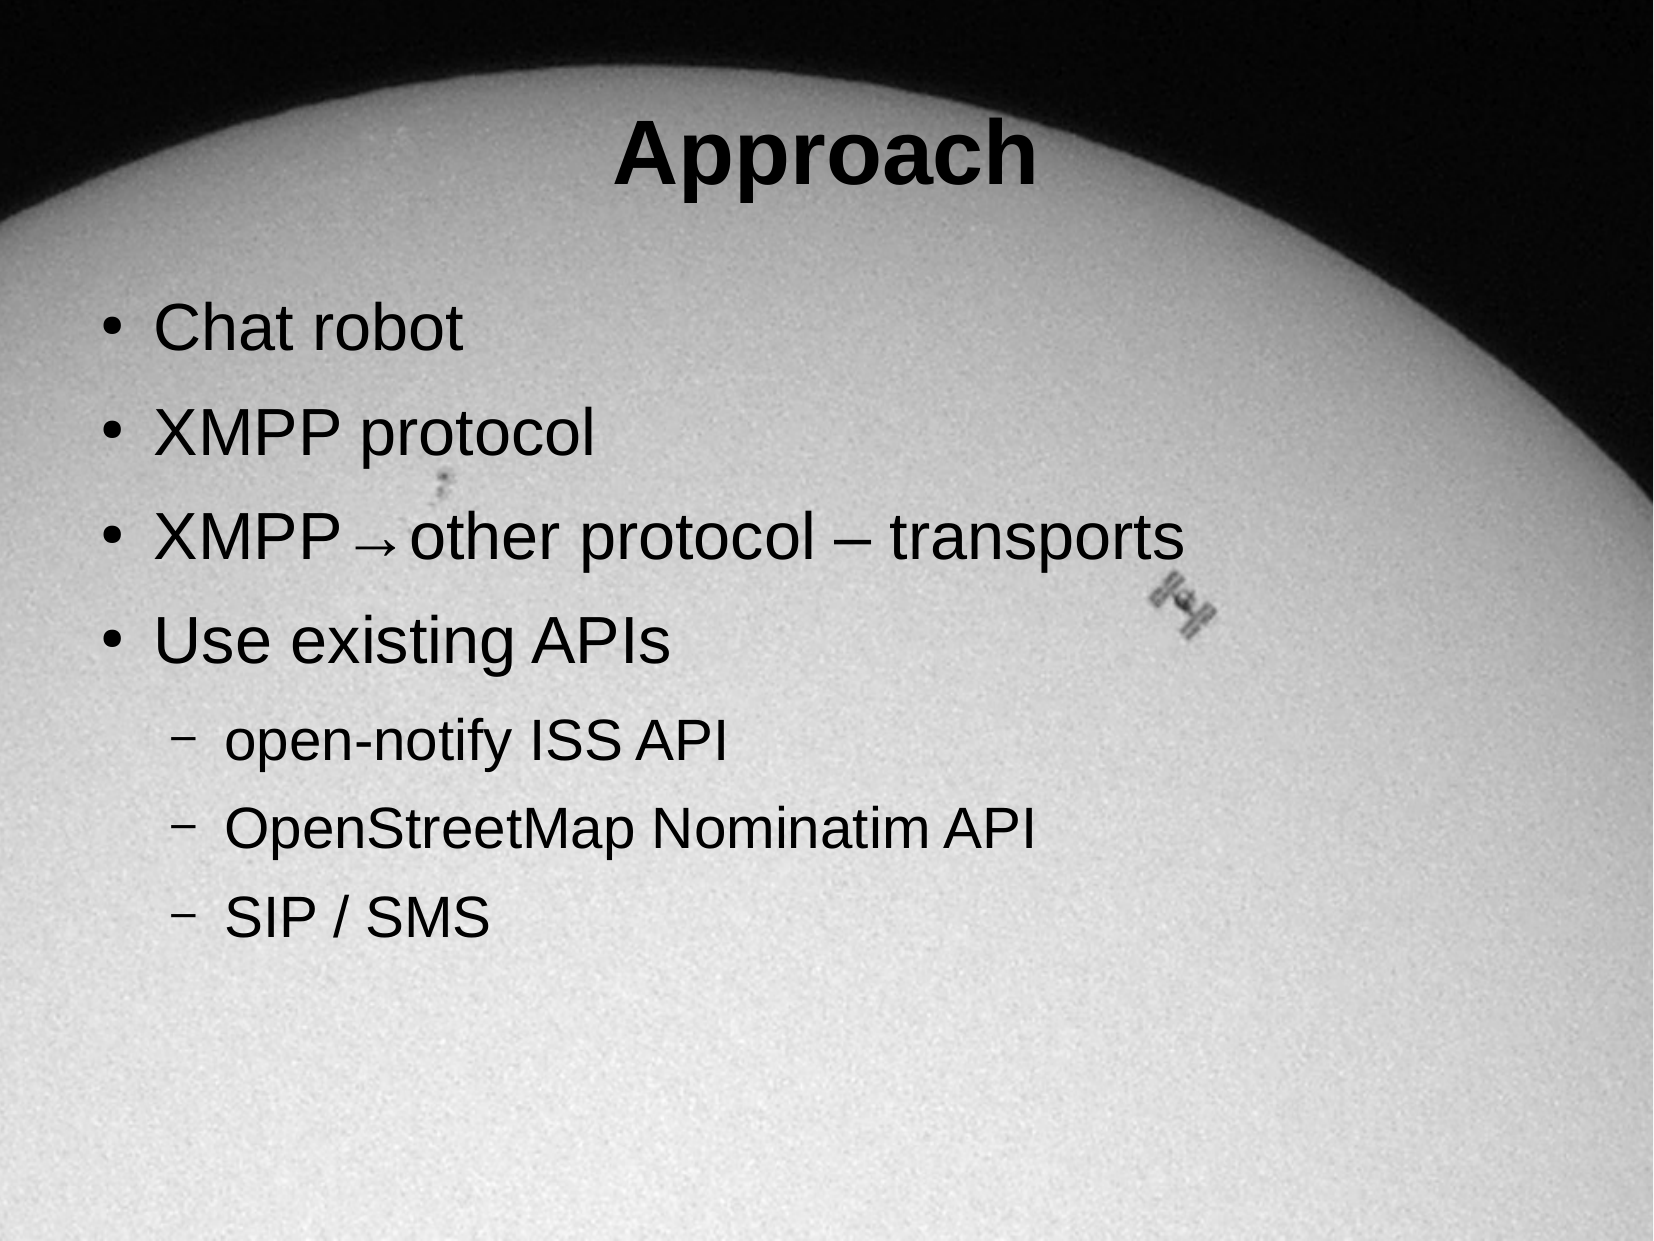

# Approach
Chat robot
XMPP protocol
XMPP→other protocol – transports
Use existing APIs
open-notify ISS API
OpenStreetMap Nominatim API
SIP / SMS